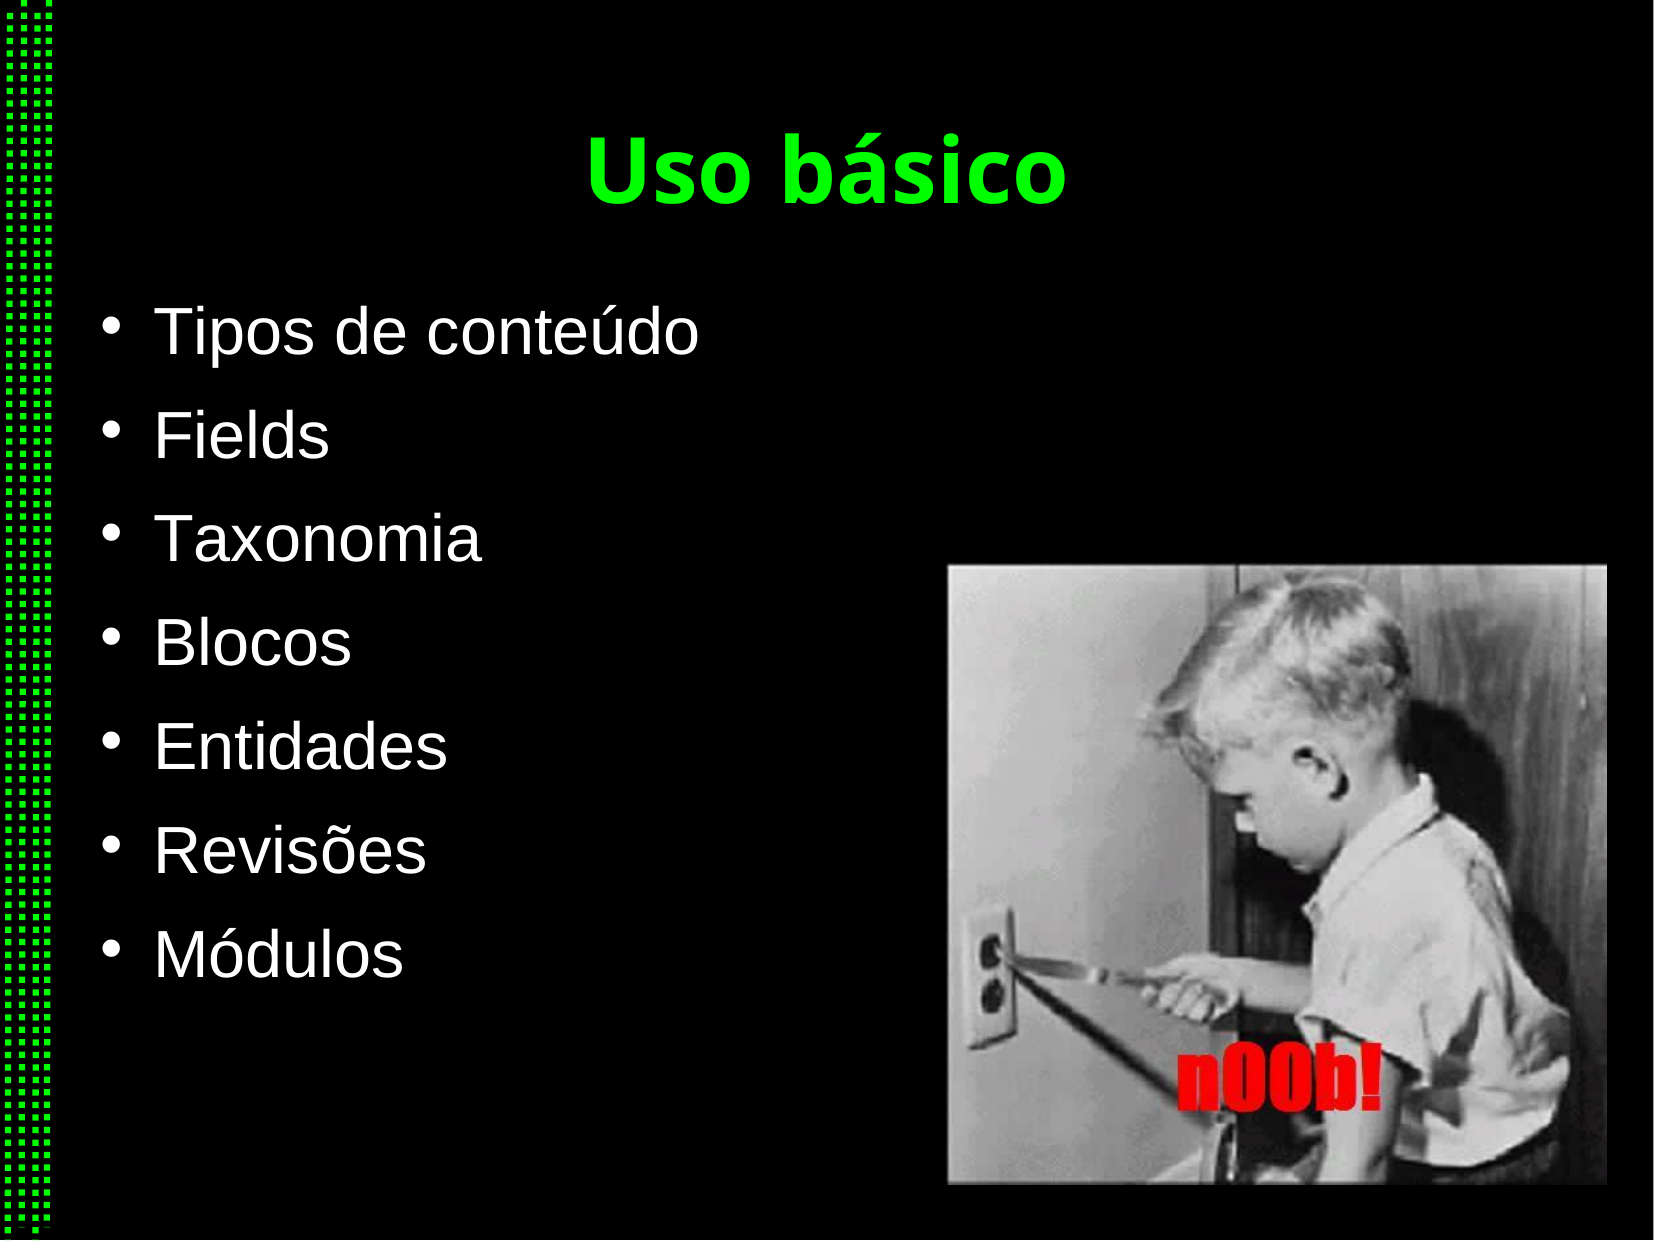

# Uso básico
Tipos de conteúdo
Fields
Taxonomia
Blocos
Entidades
Revisões
Módulos